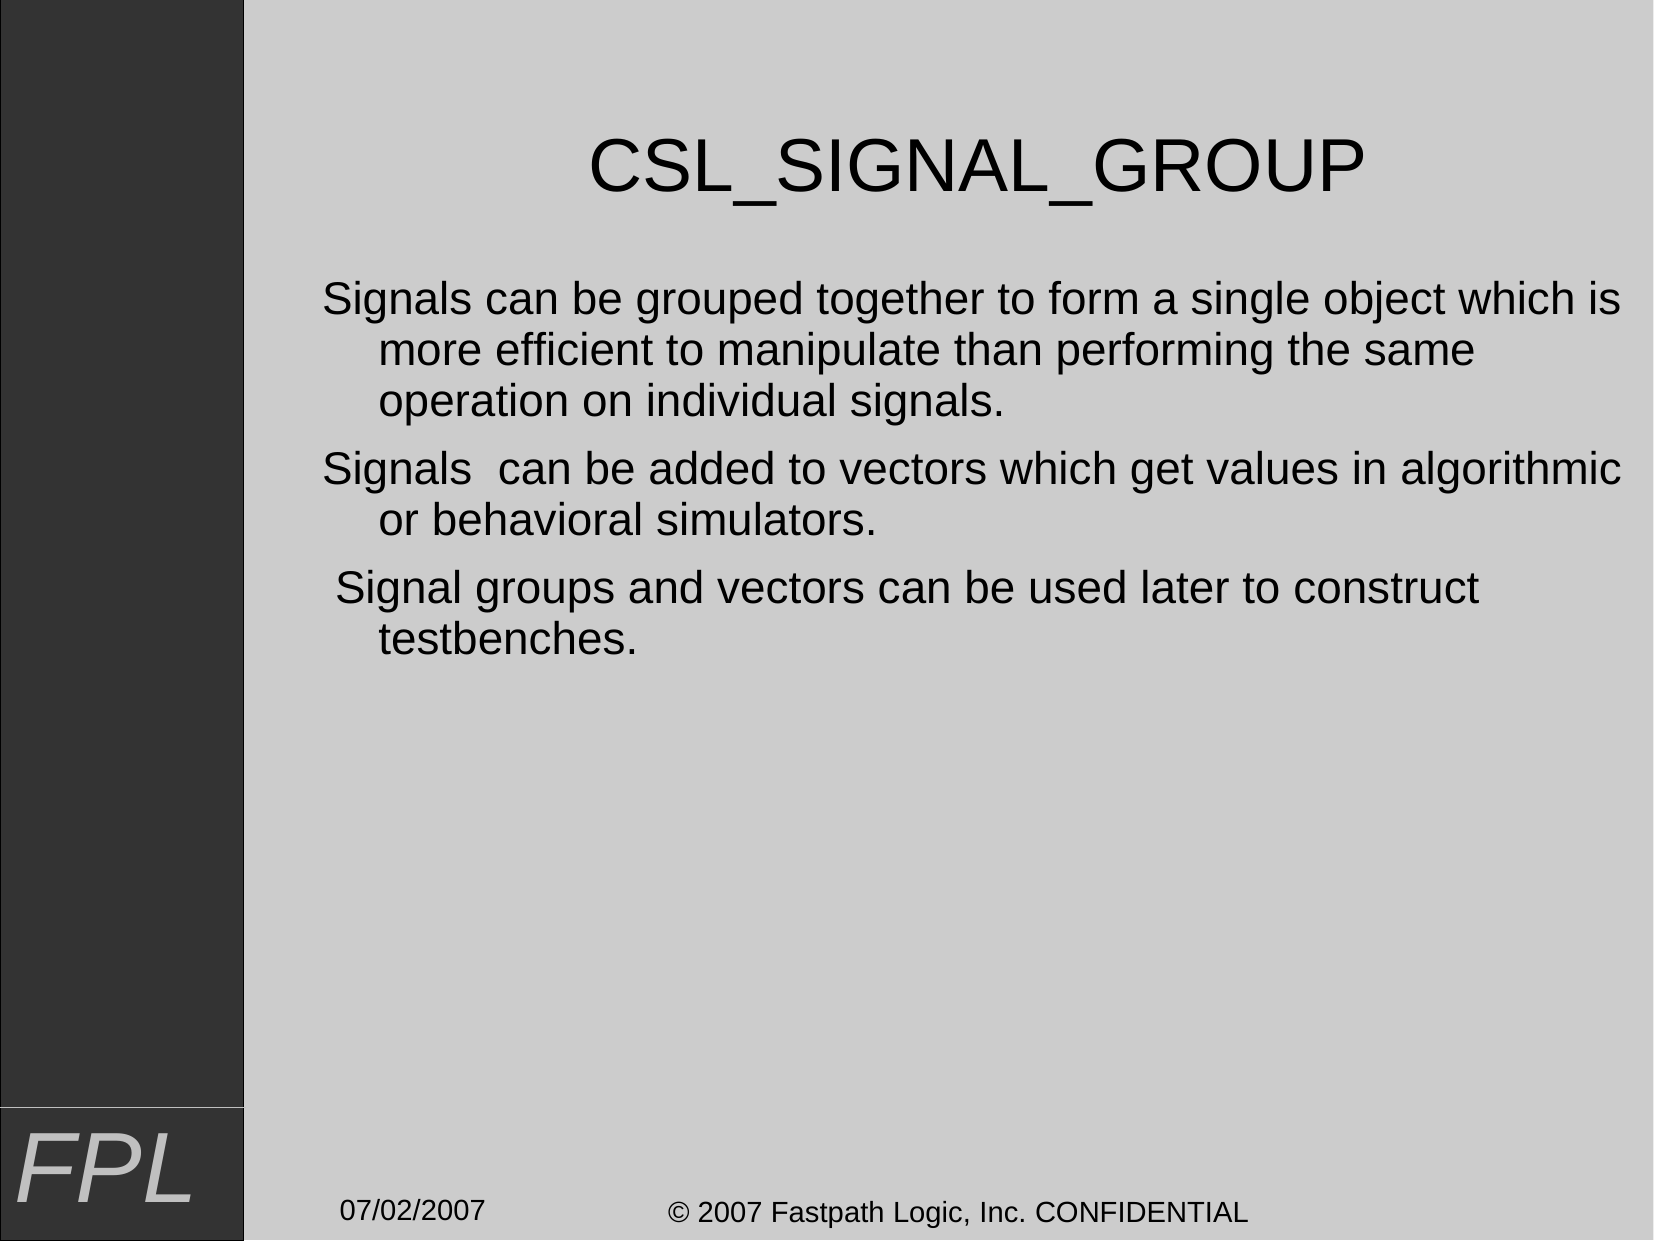

# CSL_SIGNAL_GROUP
Signals can be grouped together to form a single object which is more efficient to manipulate than performing the same operation on individual signals.
Signals can be added to vectors which get values in algorithmic or behavioral simulators.
 Signal groups and vectors can be used later to construct testbenches.
07/02/2007
© 2007 FASTPATH LOGIC INC.